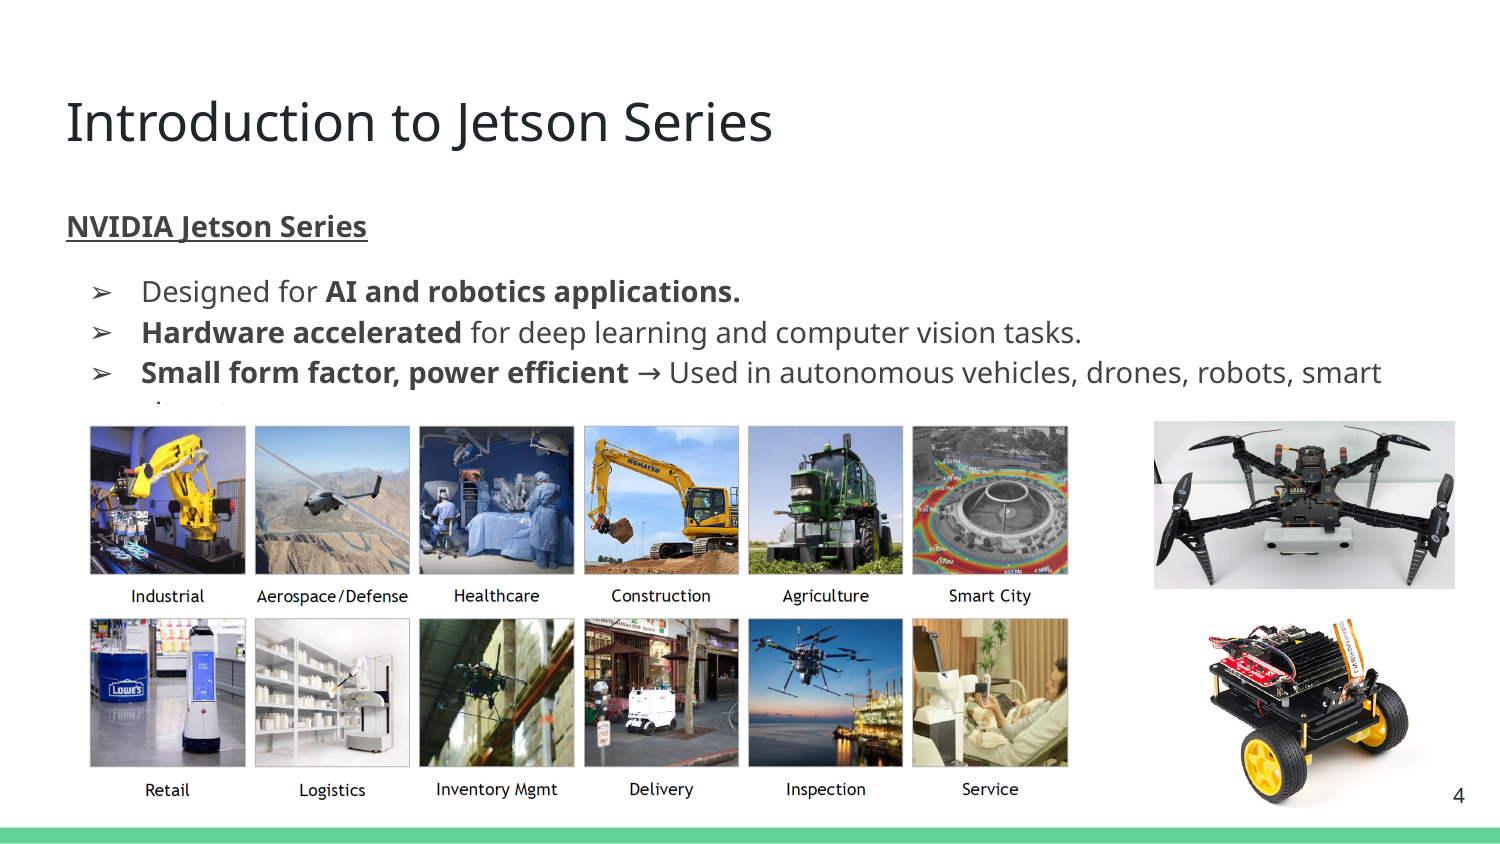

# Introduction to Jetson Series
NVIDIA Jetson Series
Designed for AI and robotics applications.
Hardware accelerated for deep learning and computer vision tasks.
Small form factor, power efficient → Used in autonomous vehicles, drones, robots, smart city, etc.